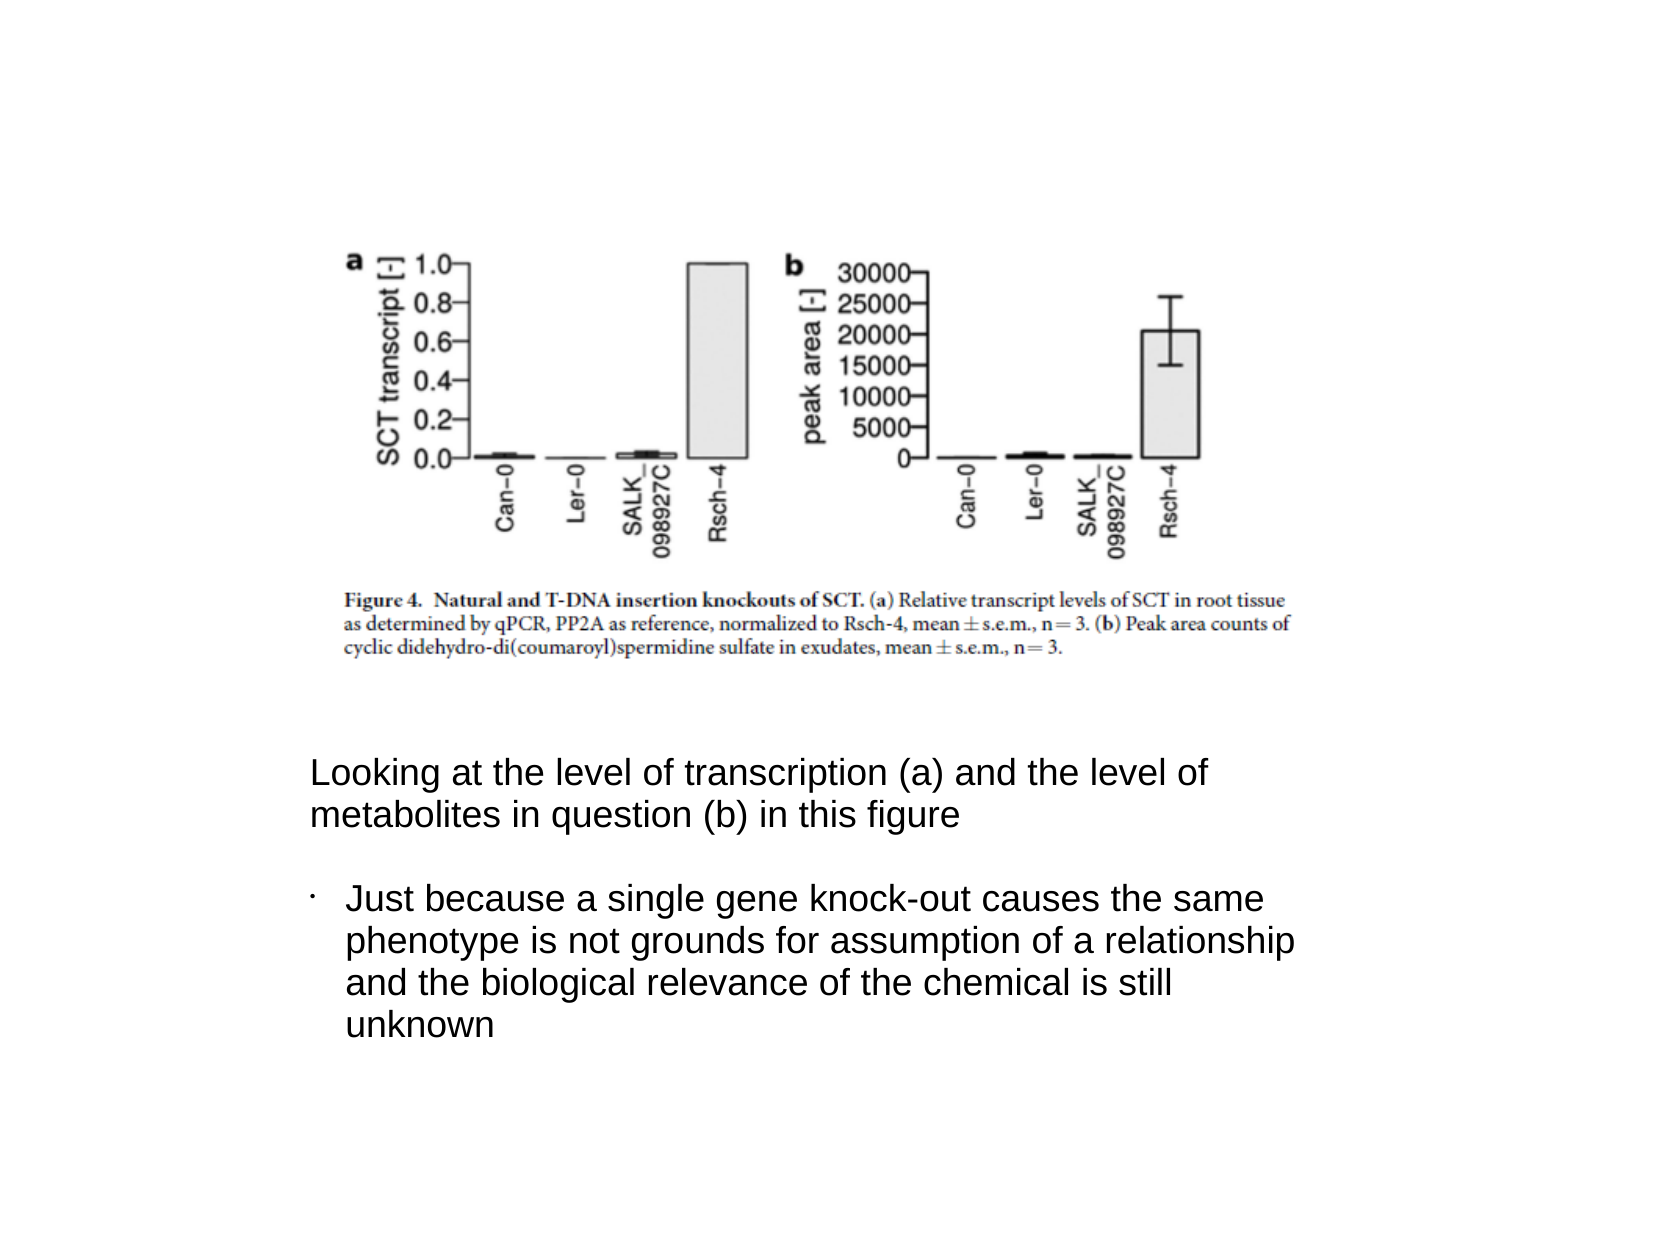

Looking at the level of transcription (a) and the level of metabolites in question (b) in this figure
Just because a single gene knock-out causes the same phenotype is not grounds for assumption of a relationship and the biological relevance of the chemical is still unknown